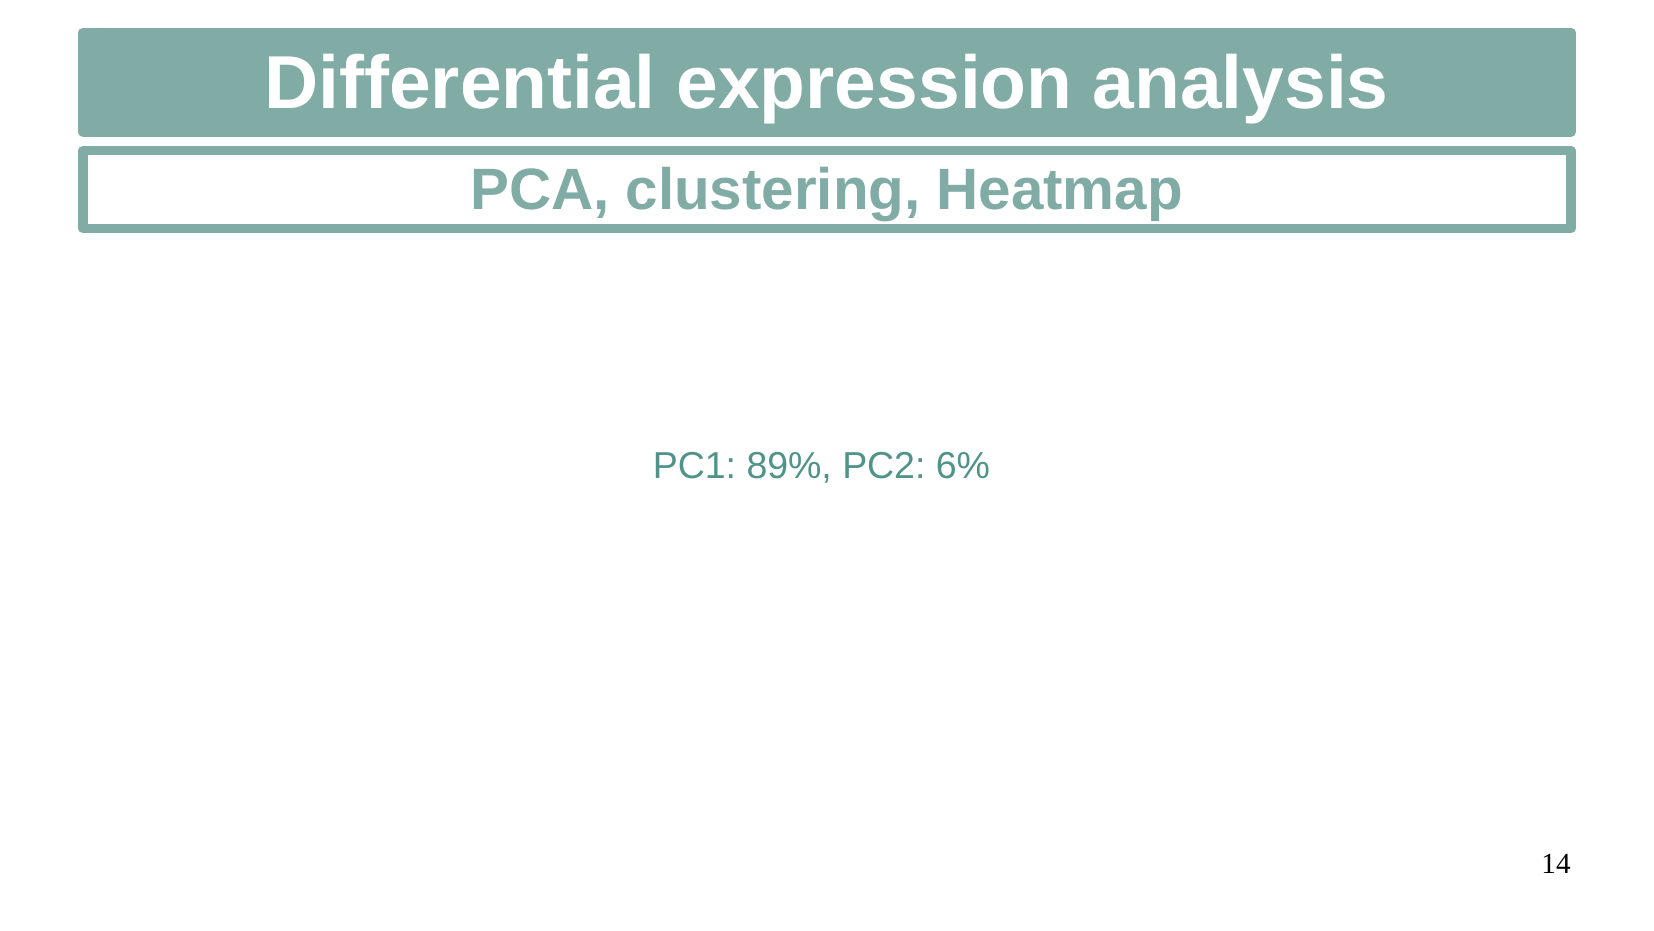

Differential expression analysis
# PCA, clustering, Heatmap
PC1: 89%, PC2: 6%
14